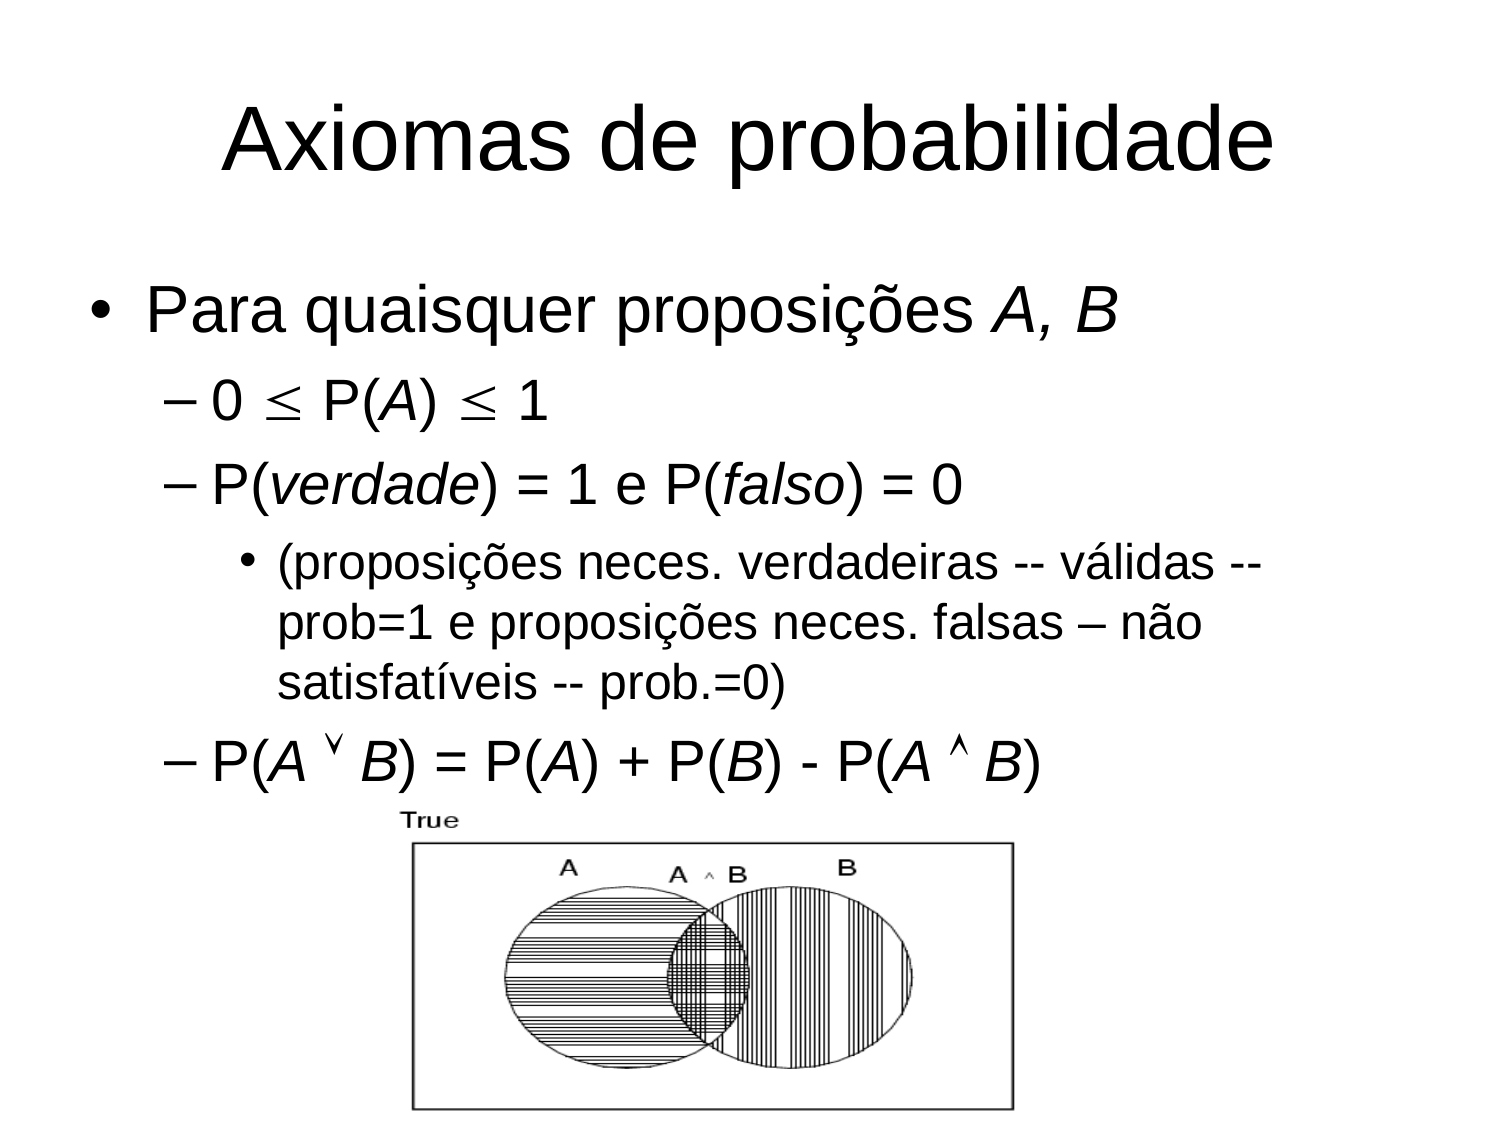

# Axiomas de probabilidade
Para quaisquer proposições A, B
0  P(A)  1
P(verdade) = 1 e P(falso) = 0
(proposições neces. verdadeiras -- válidas -- prob=1 e proposições neces. falsas – não satisfatíveis -- prob.=0)
P(A  B) = P(A) + P(B) - P(A  B)